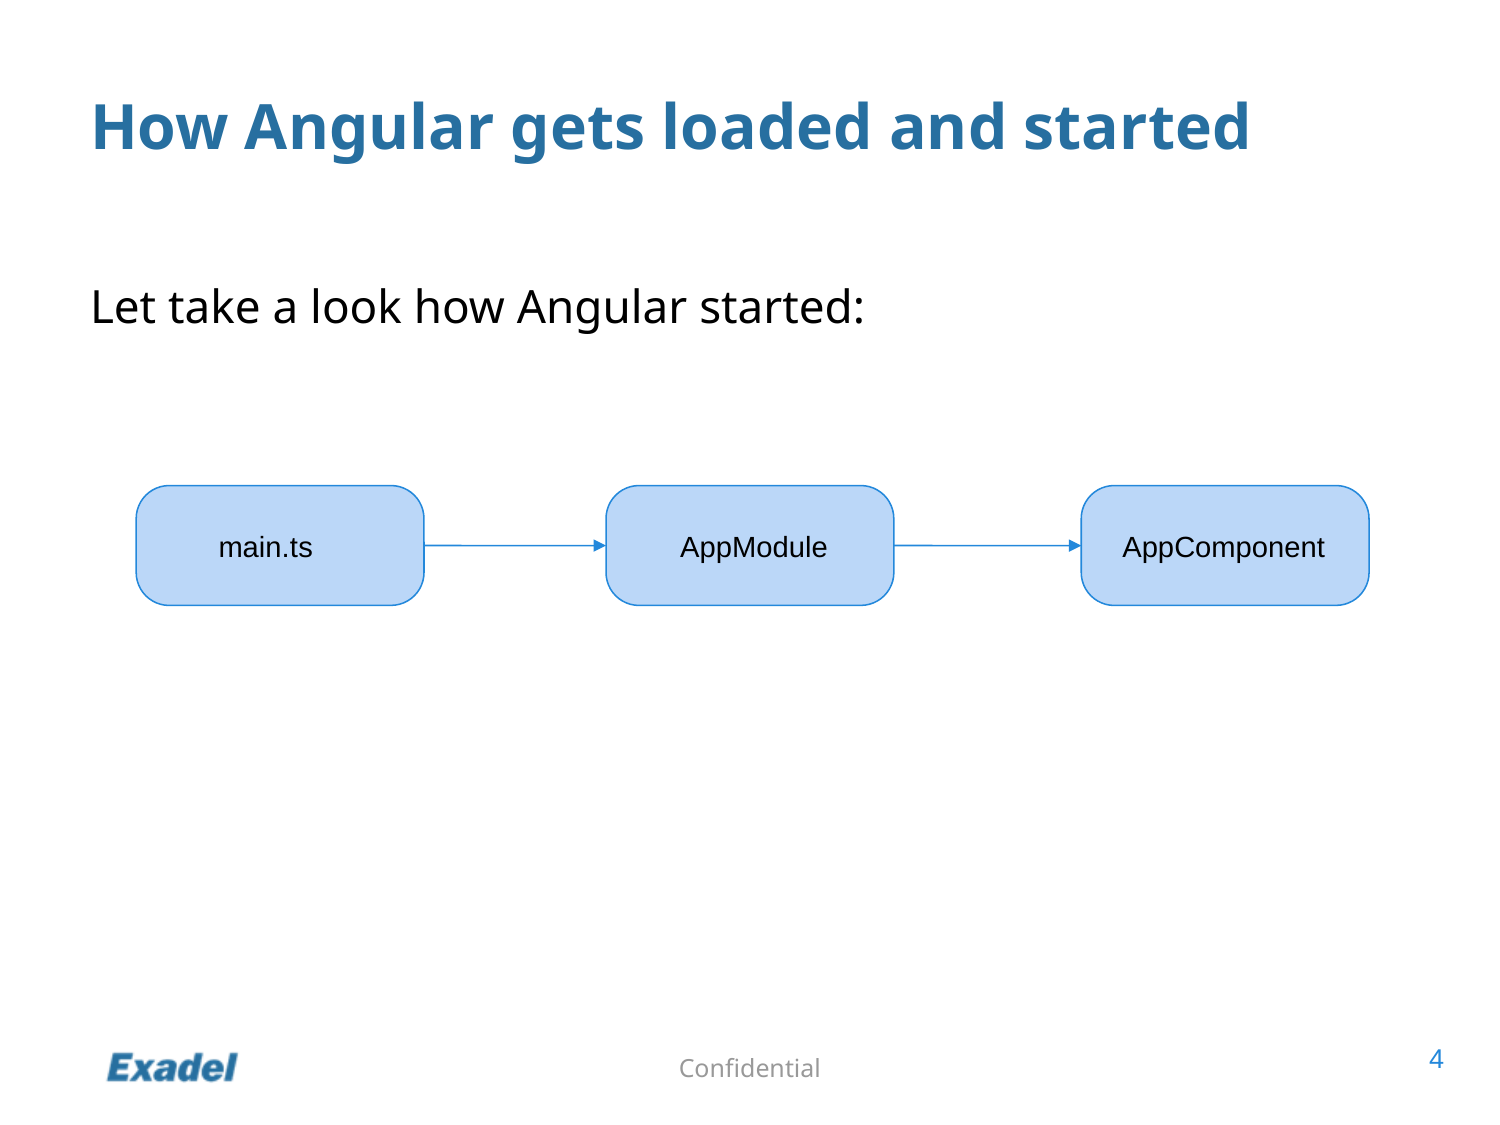

# How Angular gets loaded and started
Let take a look how Angular started:
 main.ts
 AppModule
 AppComponent